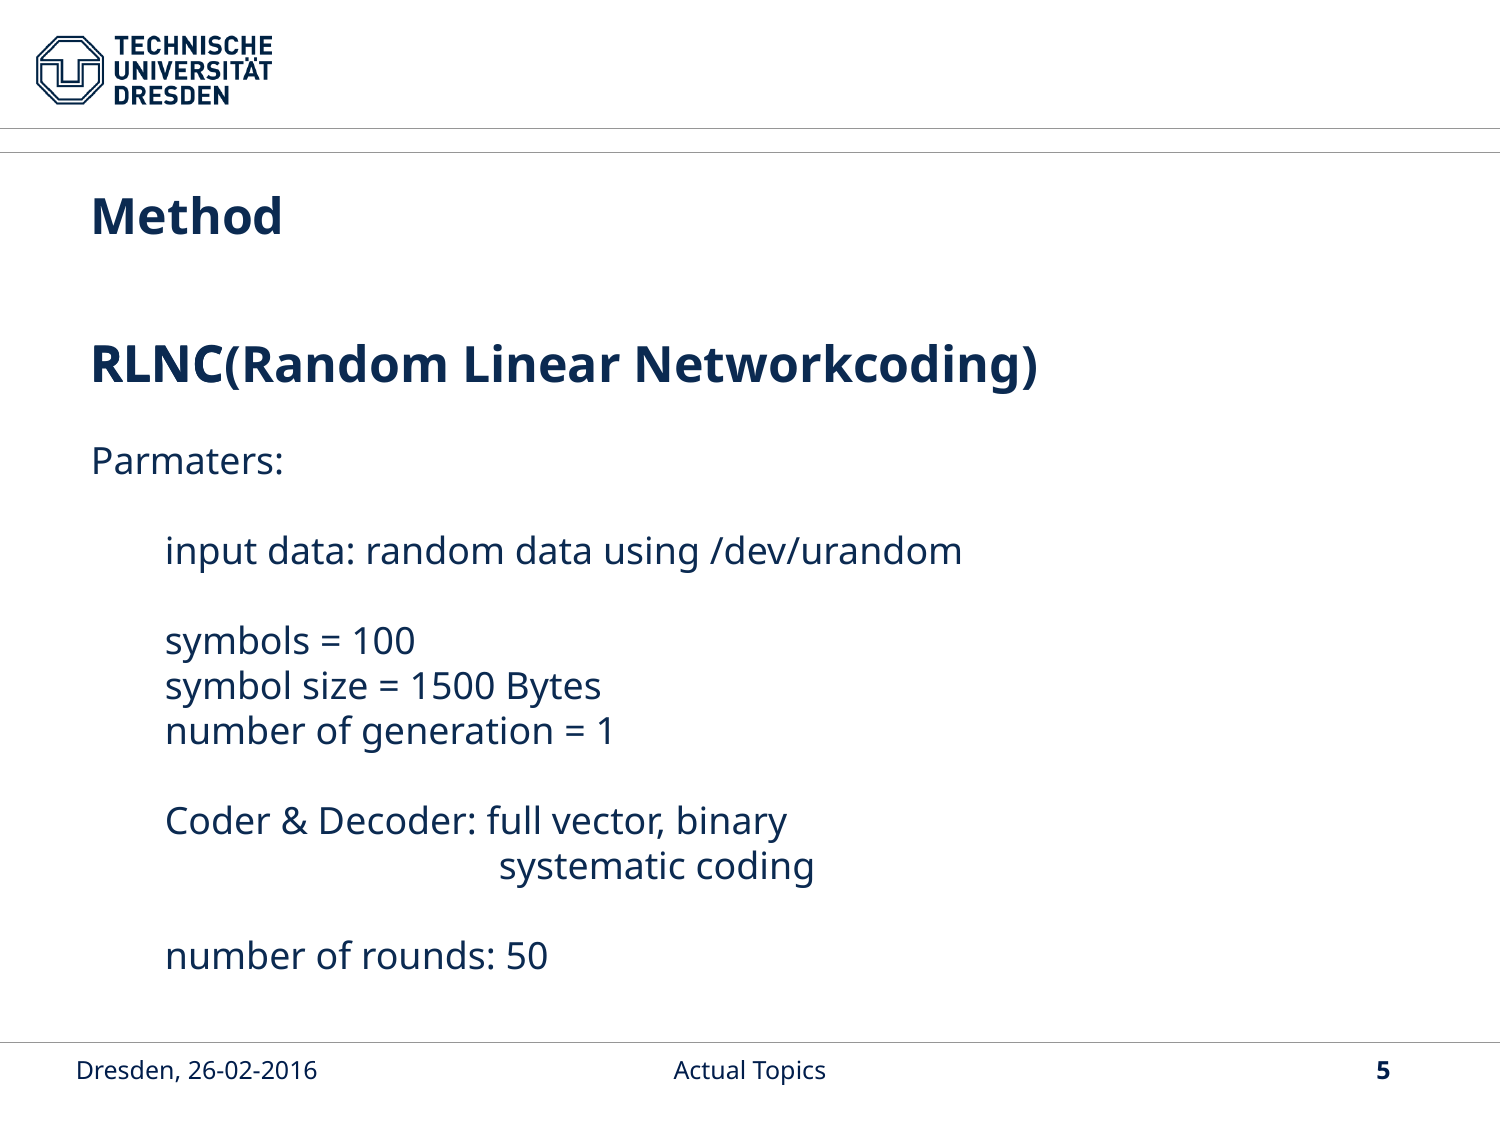

# Method
RLNC
RLNC
RLNC(Random Linear Networkcoding)
Parmaters:
	input data: random data using /dev/urandom
	symbols = 100
	symbol size = 1500 Bytes
	number of generation = 1
	Coder & Decoder: full vector, binary
					 systematic coding
	number of rounds: 50
Actual Topics
5